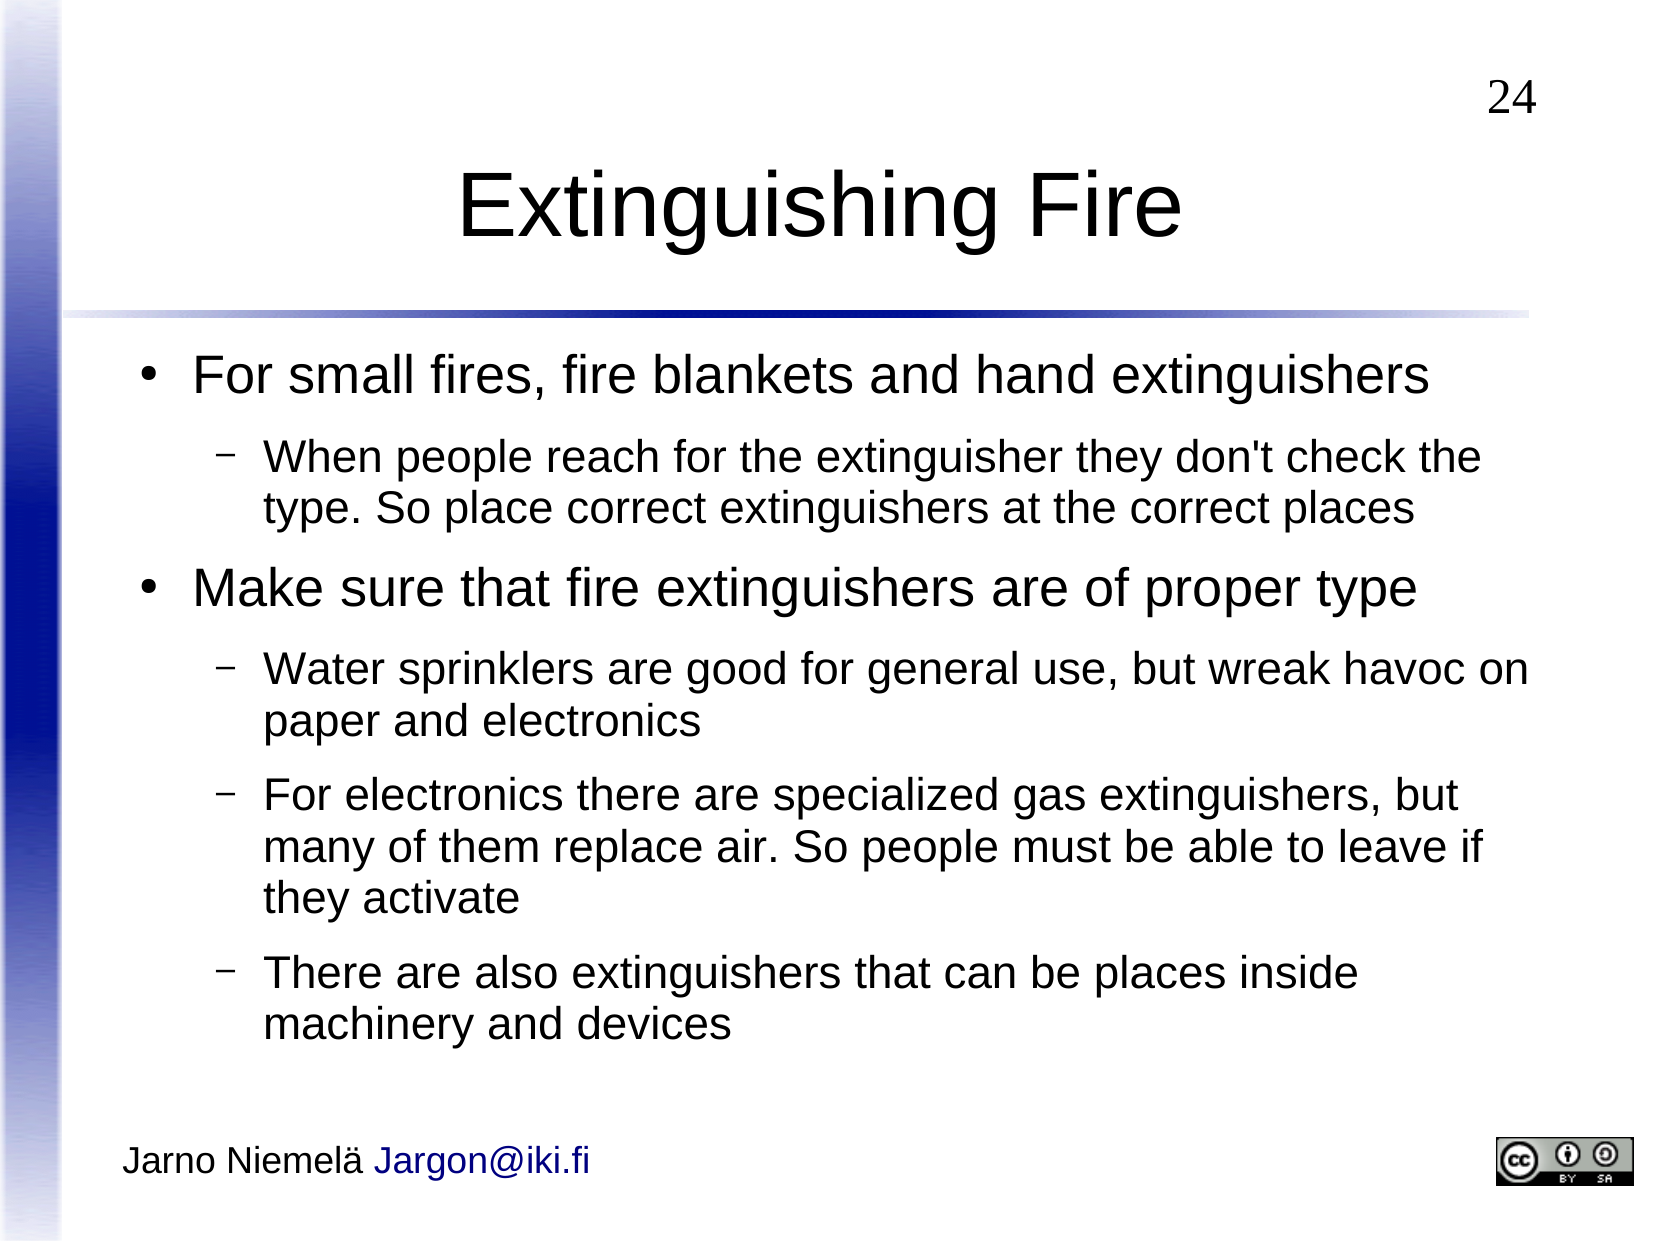

# Extinguishing Fire
For small fires, fire blankets and hand extinguishers
When people reach for the extinguisher they don't check the type. So place correct extinguishers at the correct places
Make sure that fire extinguishers are of proper type
Water sprinklers are good for general use, but wreak havoc on paper and electronics
For electronics there are specialized gas extinguishers, but many of them replace air. So people must be able to leave if they activate
There are also extinguishers that can be places inside machinery and devices